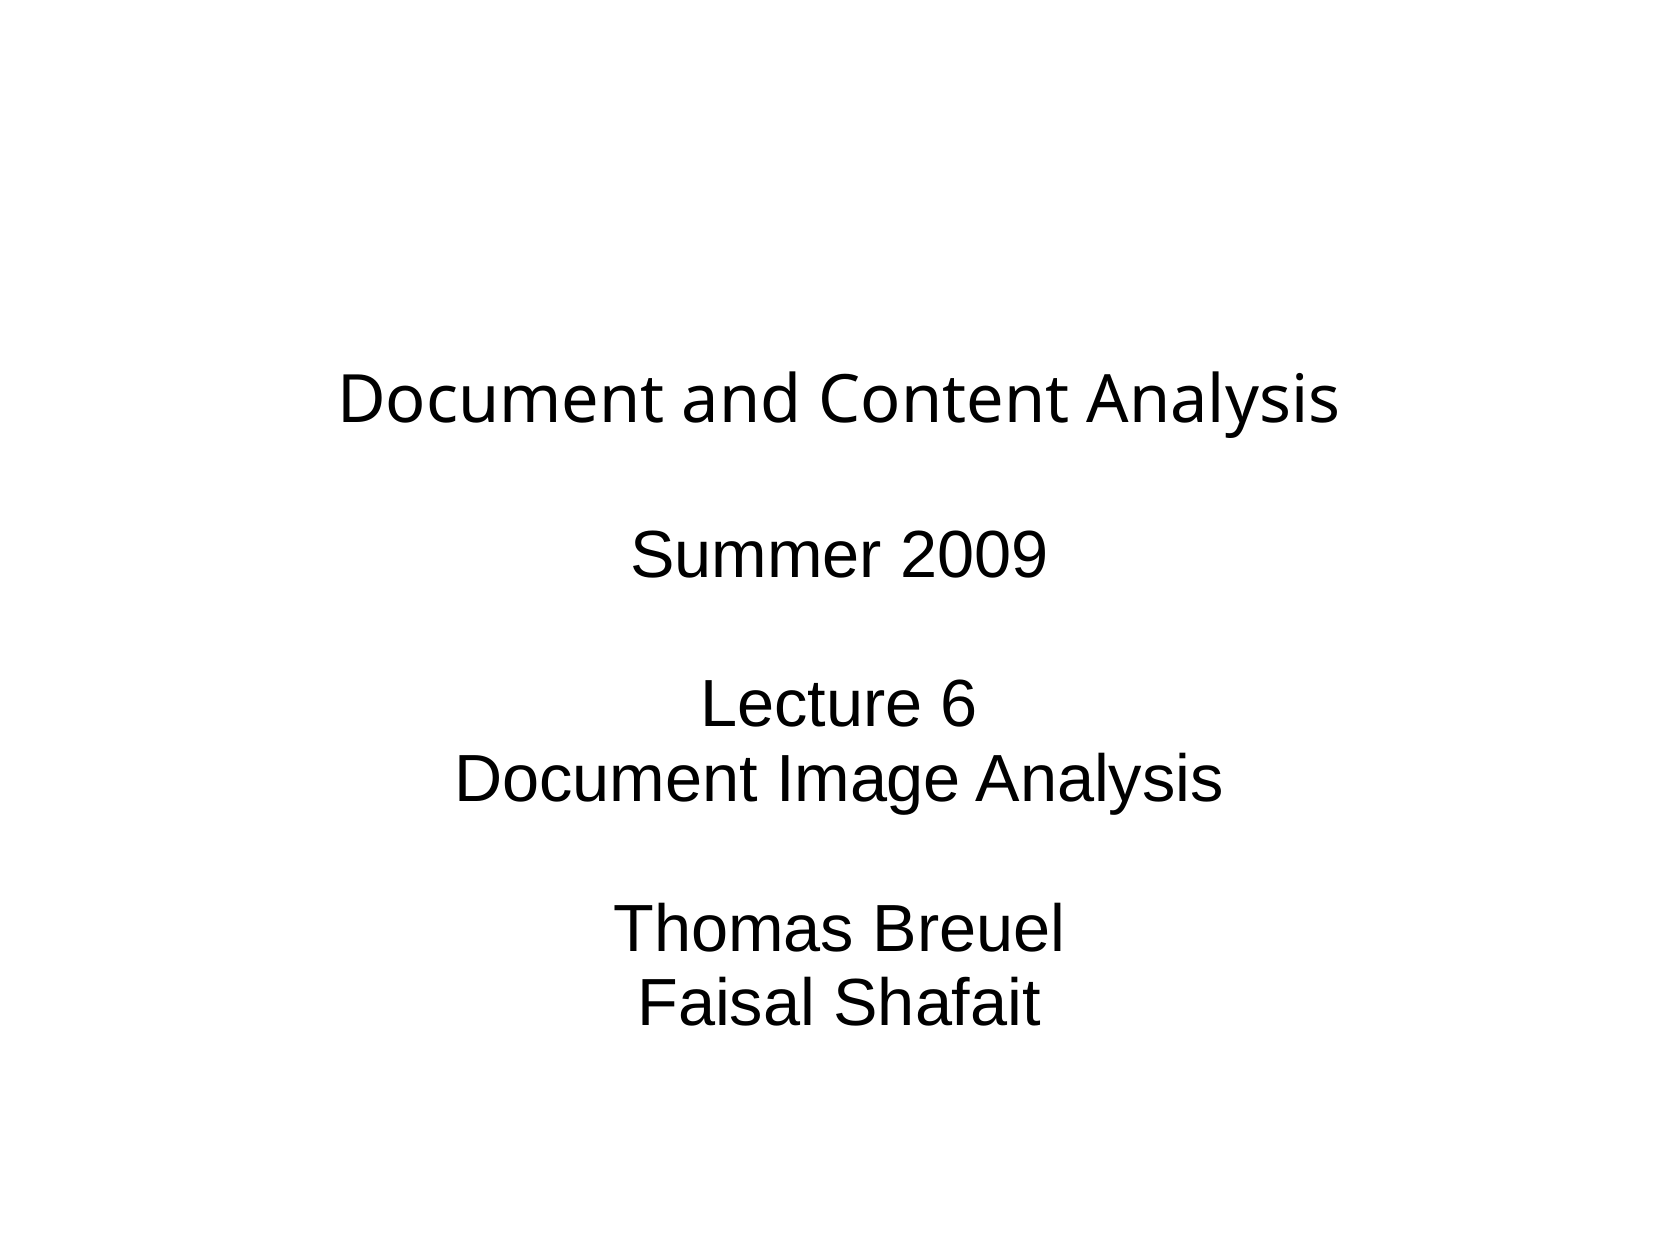

#
Document and Content Analysis
Summer 2009
Lecture 6
Document Image Analysis
Thomas Breuel
Faisal Shafait